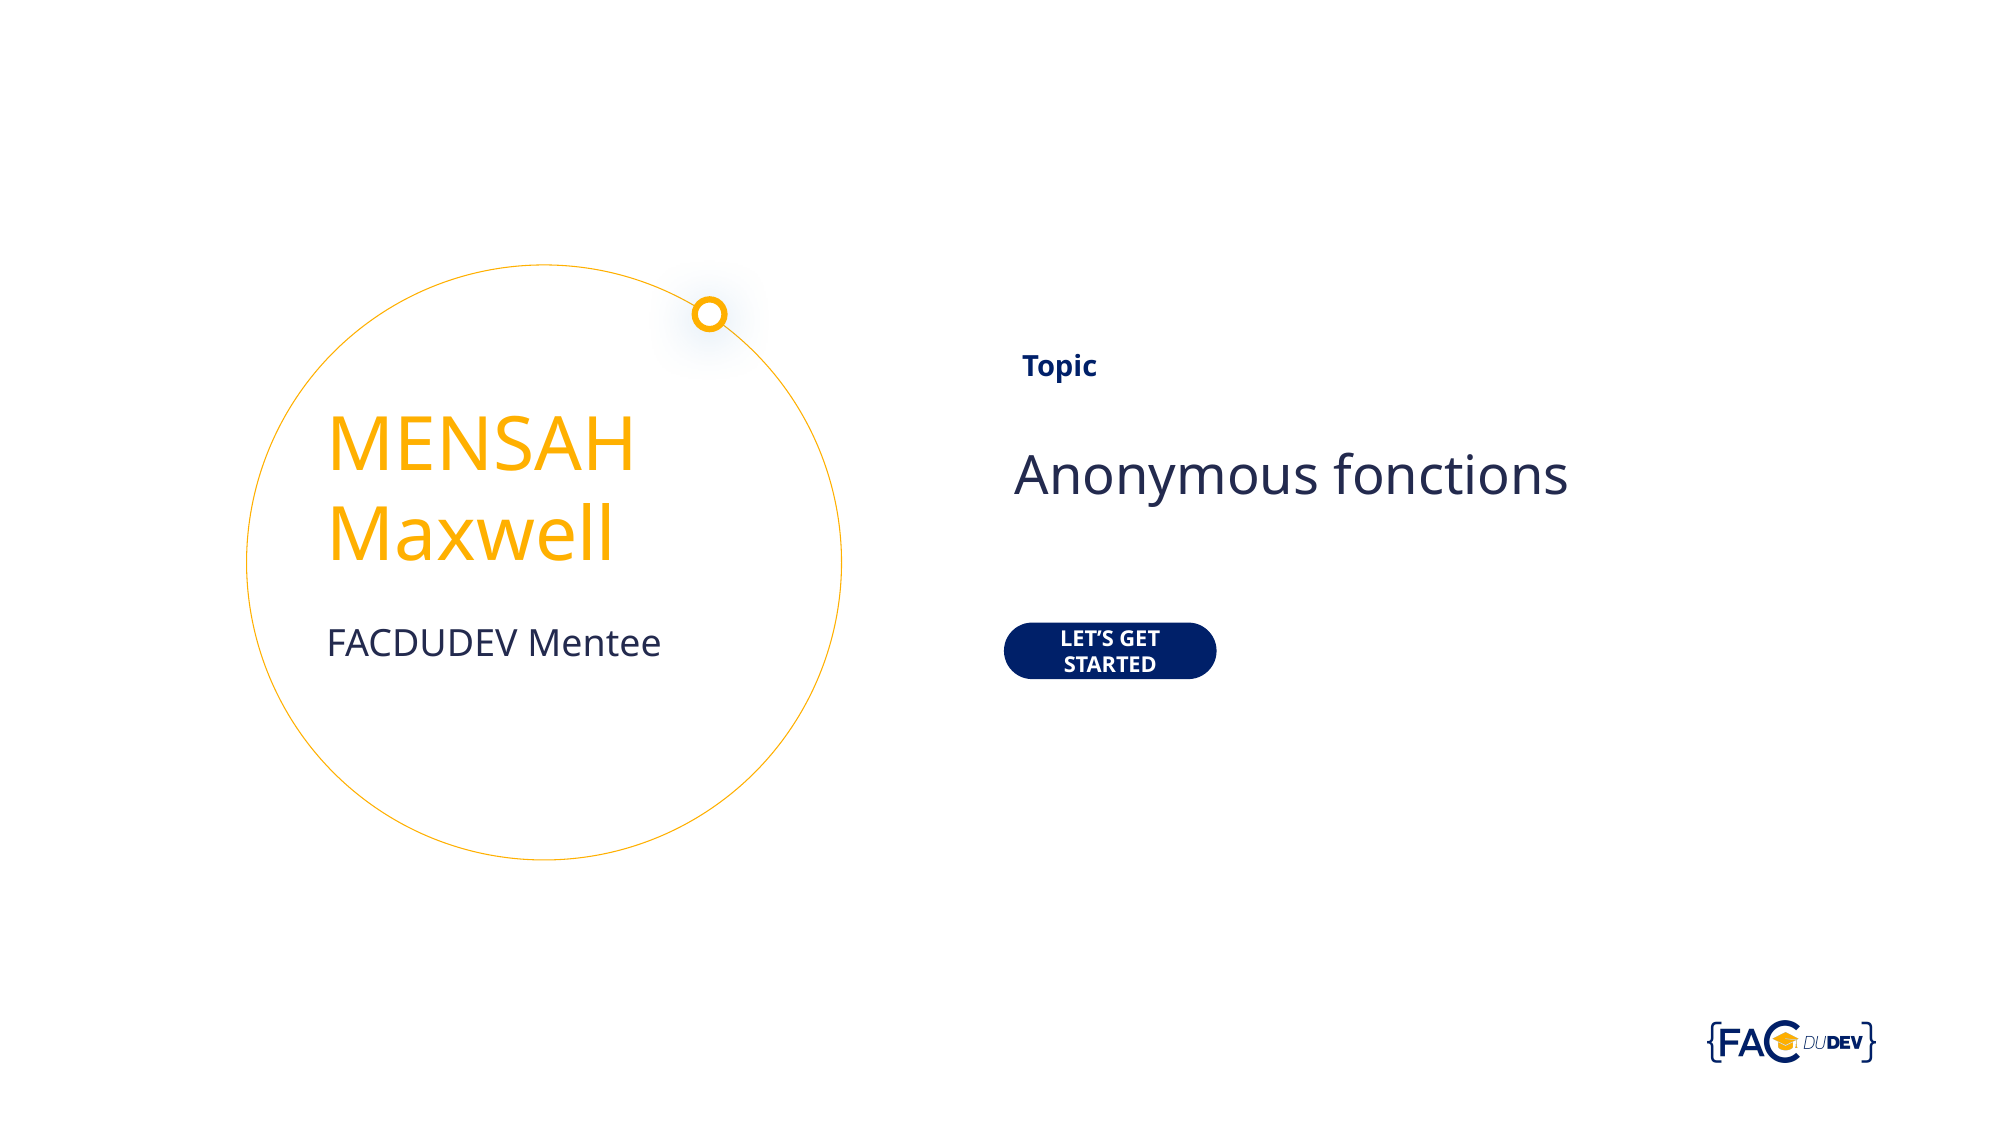

Topic
MENSAH Maxwell
Anonymous fonctions
FACDUDEV Mentee
LET’S GET STARTED